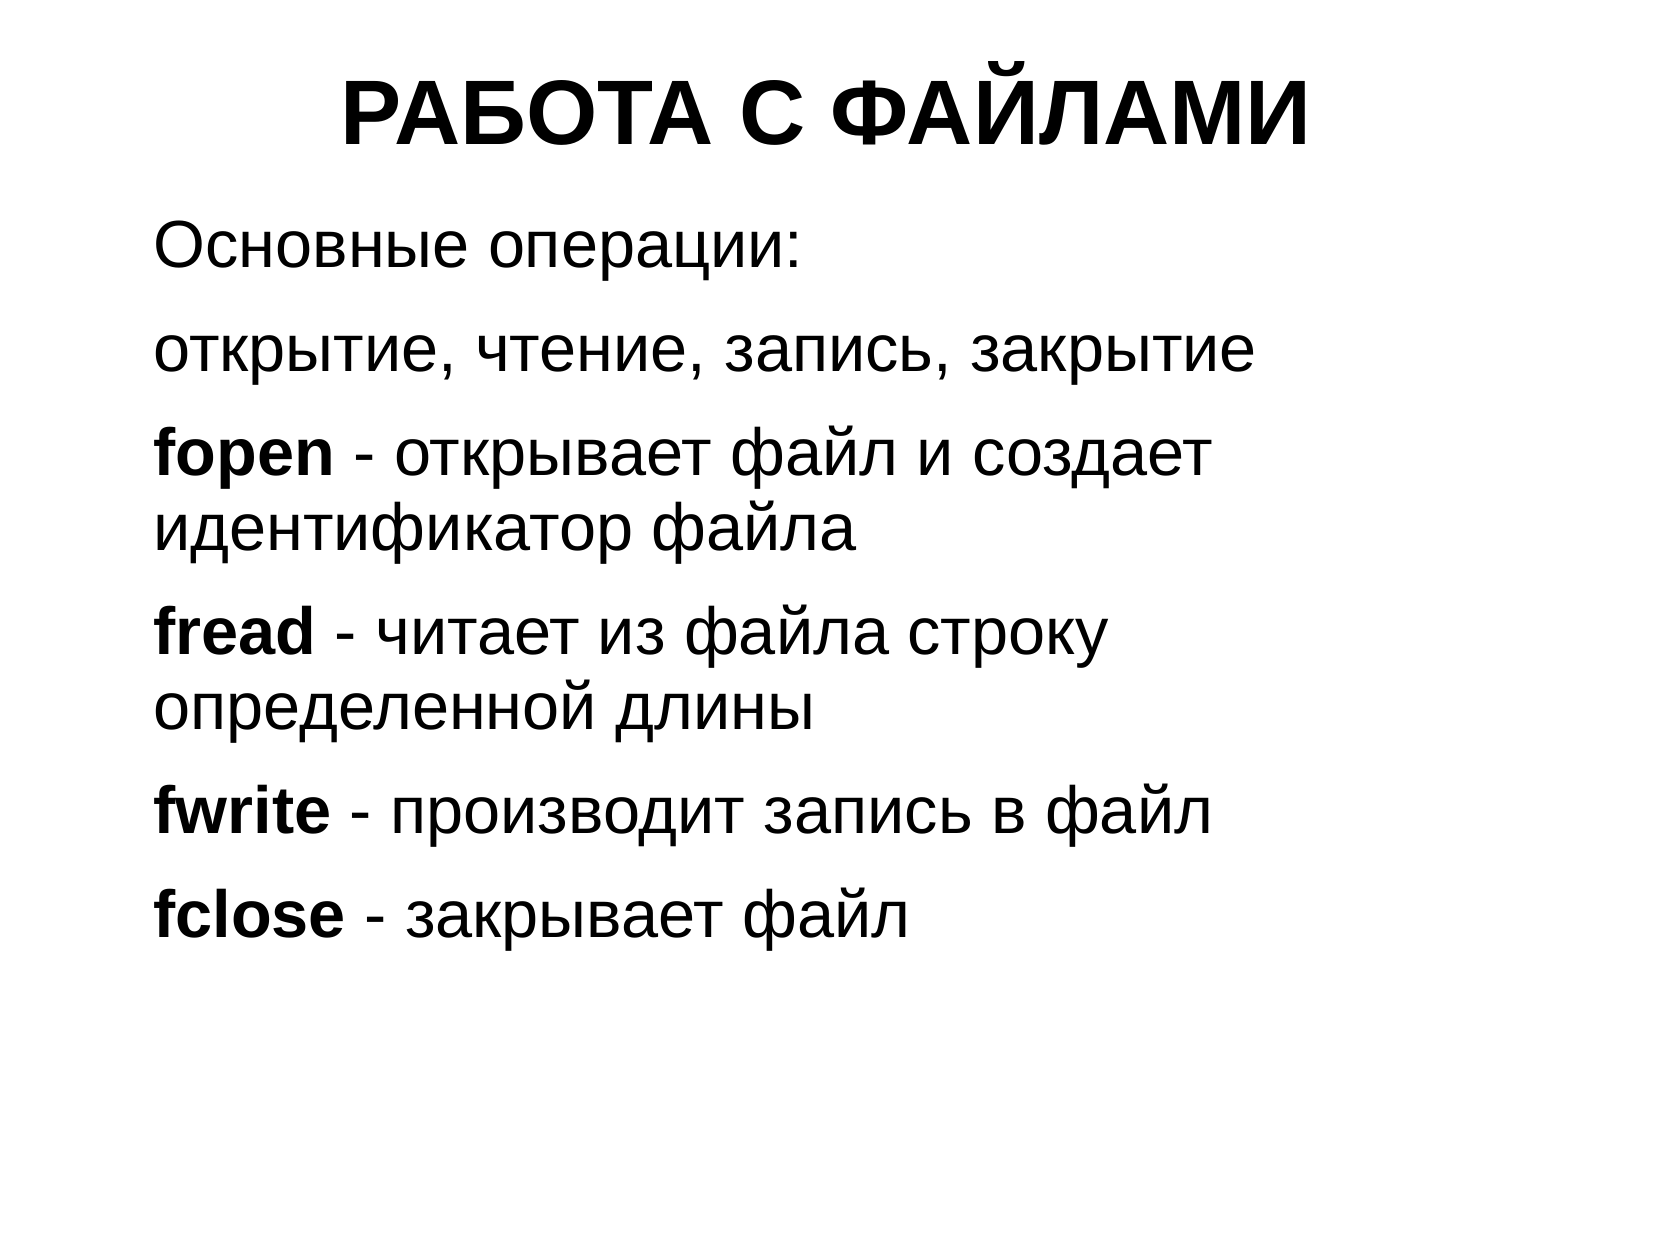

# РАБОТА С ФАЙЛАМИ
Основные операции:
открытие, чтение, запись, закрытие
fopen - открывает файл и создает идентификатор файла
fread - читает из файла строку определенной длины
fwrite - производит запись в файл
fclose - закрывает файл